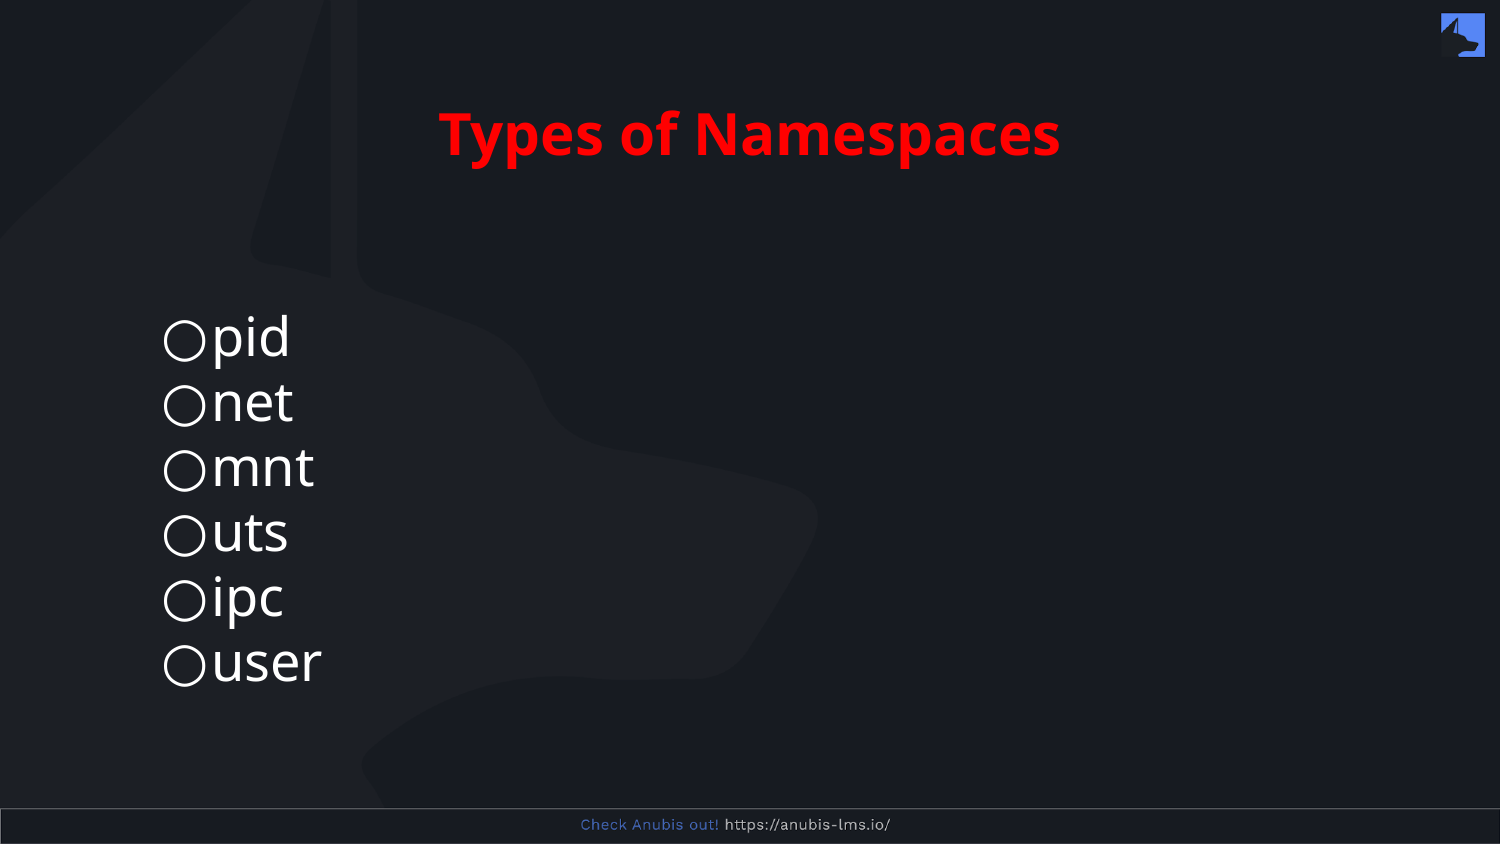

# Types of Namespaces
pid
net
mnt
uts
ipc
user